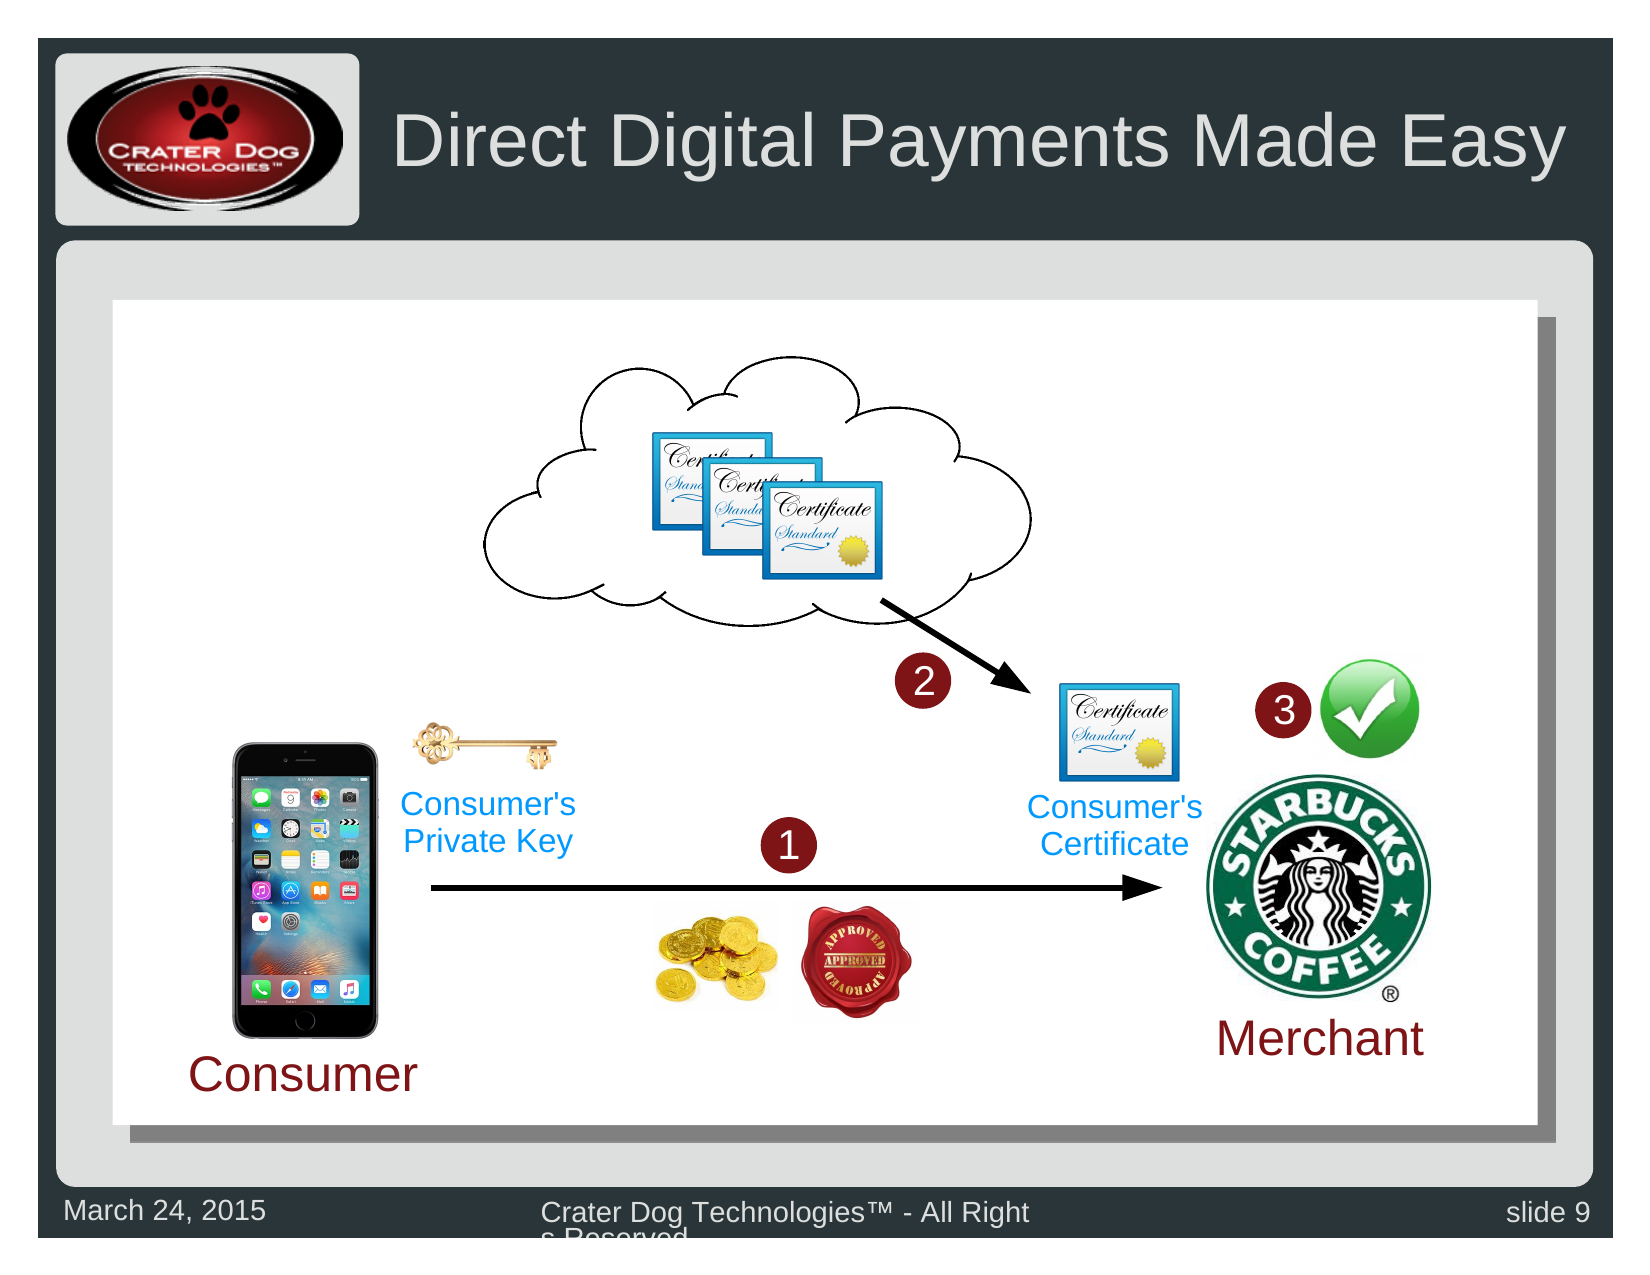

# Direct Digital Payments Made Easy
2
3
Consumer's
Private Key
Consumer's
Certificate
1
Merchant
Consumer
Crater Dog Technologies™ - All Rights Reserved
9